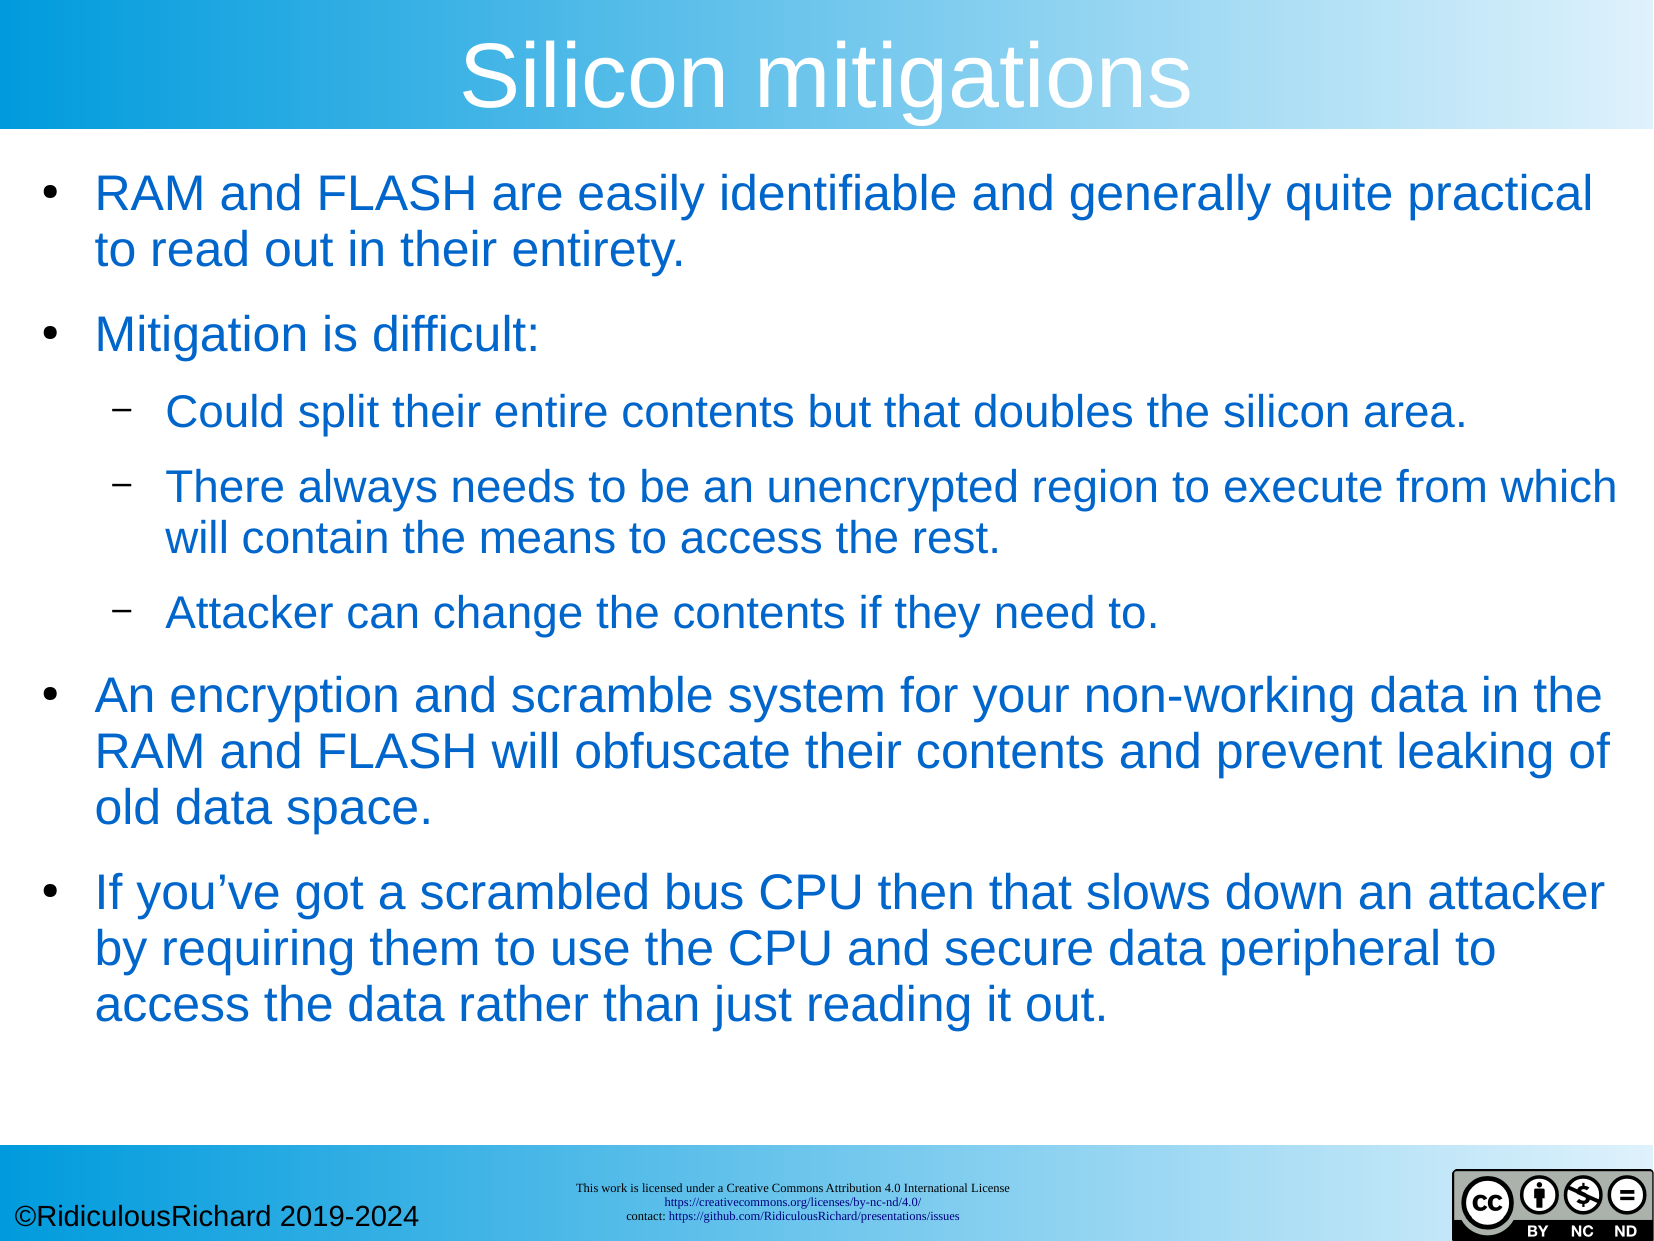

# Silicon mitigations
RAM and FLASH are easily identifiable and generally quite practical to read out in their entirety.
Mitigation is difficult:
Could split their entire contents but that doubles the silicon area.
There always needs to be an unencrypted region to execute from which will contain the means to access the rest.
Attacker can change the contents if they need to.
An encryption and scramble system for your non-working data in the RAM and FLASH will obfuscate their contents and prevent leaking of old data space.
If you’ve got a scrambled bus CPU then that slows down an attacker by requiring them to use the CPU and secure data peripheral to access the data rather than just reading it out.